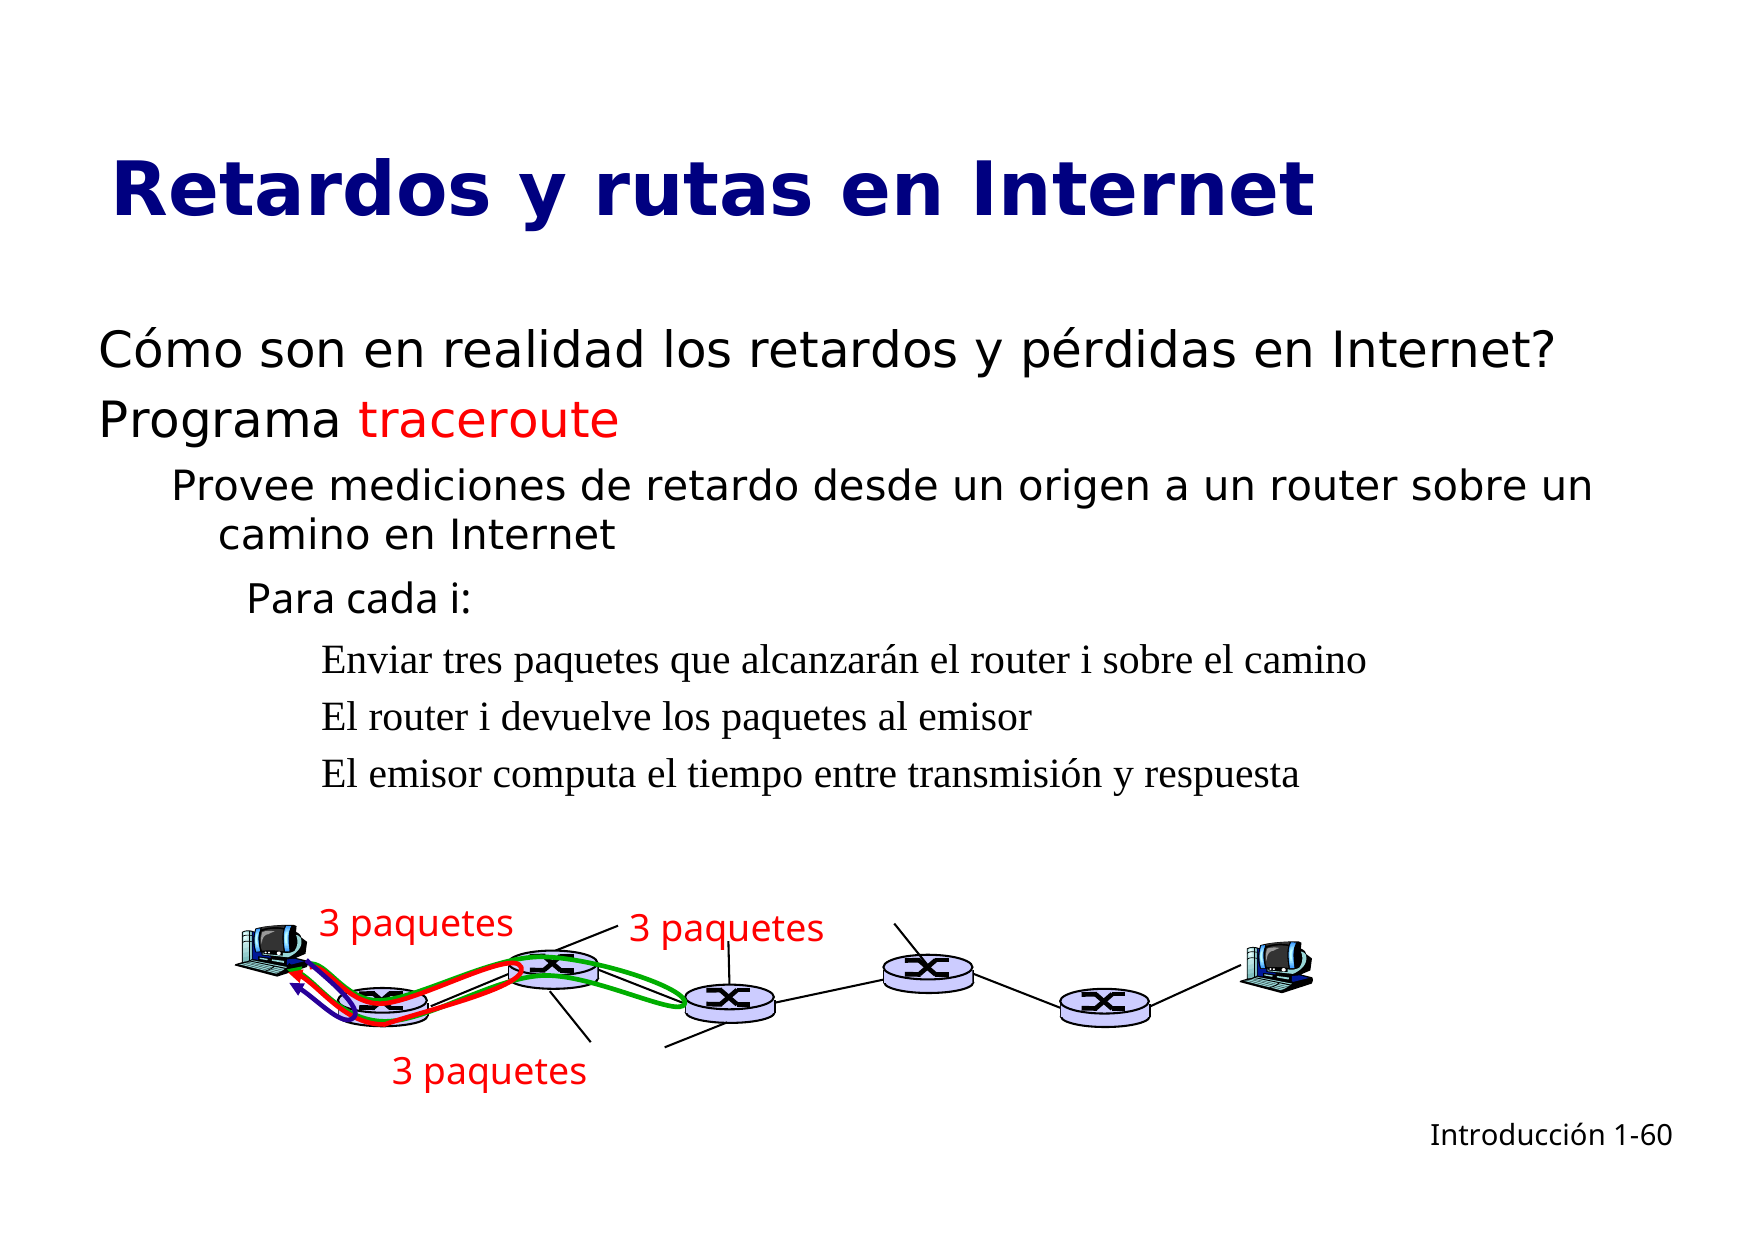

# Retardos y rutas en Internet
Cómo son en realidad los retardos y pérdidas en Internet?
Programa traceroute
Provee mediciones de retardo desde un origen a un router sobre un camino en Internet
Para cada i:
Enviar tres paquetes que alcanzarán el router i sobre el camino
El router i devuelve los paquetes al emisor
El emisor computa el tiempo entre transmisión y respuesta
3 paquetes
3 paquetes
3 paquetes